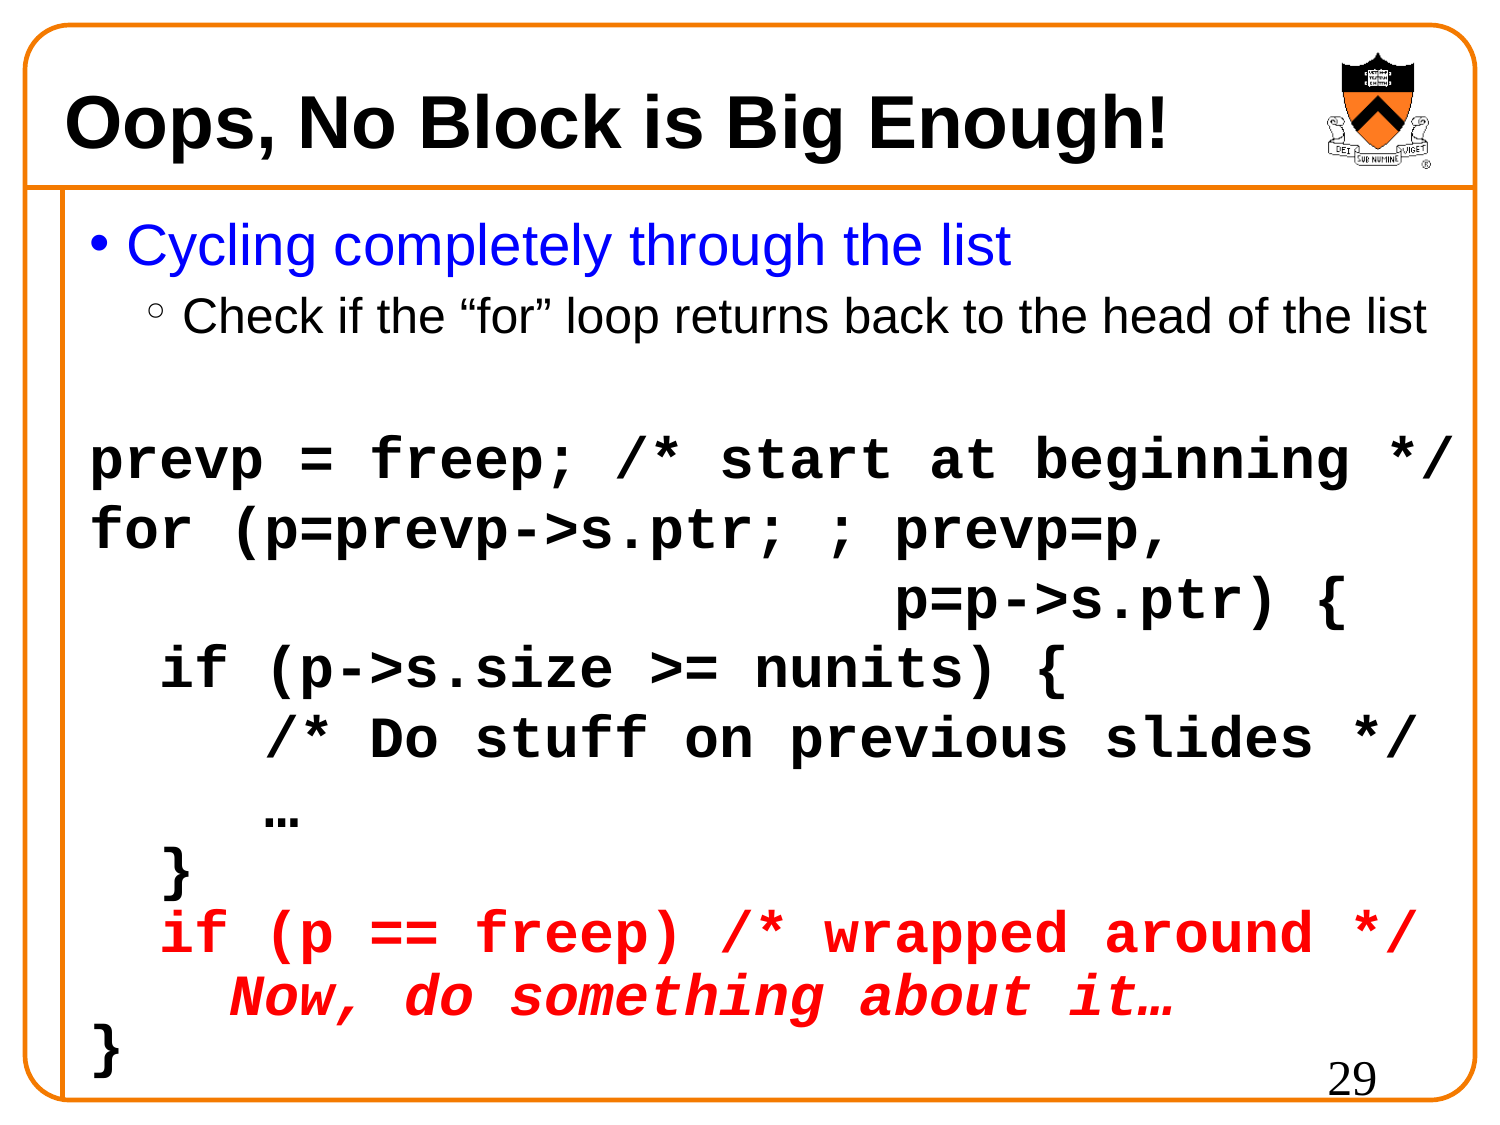

# Oops, No Block is Big Enough!
Cycling completely through the list
Check if the “for” loop returns back to the head of the list
prevp = freep; /* start at beginning */
for (p=prevp->s.ptr; ; prevp=p,
 p=p->s.ptr) {
 if (p->s.size >= nunits) {
 /* Do stuff on previous slides */
 …
 }
 if (p == freep) /* wrapped around */
 Now, do something about it…
}
29